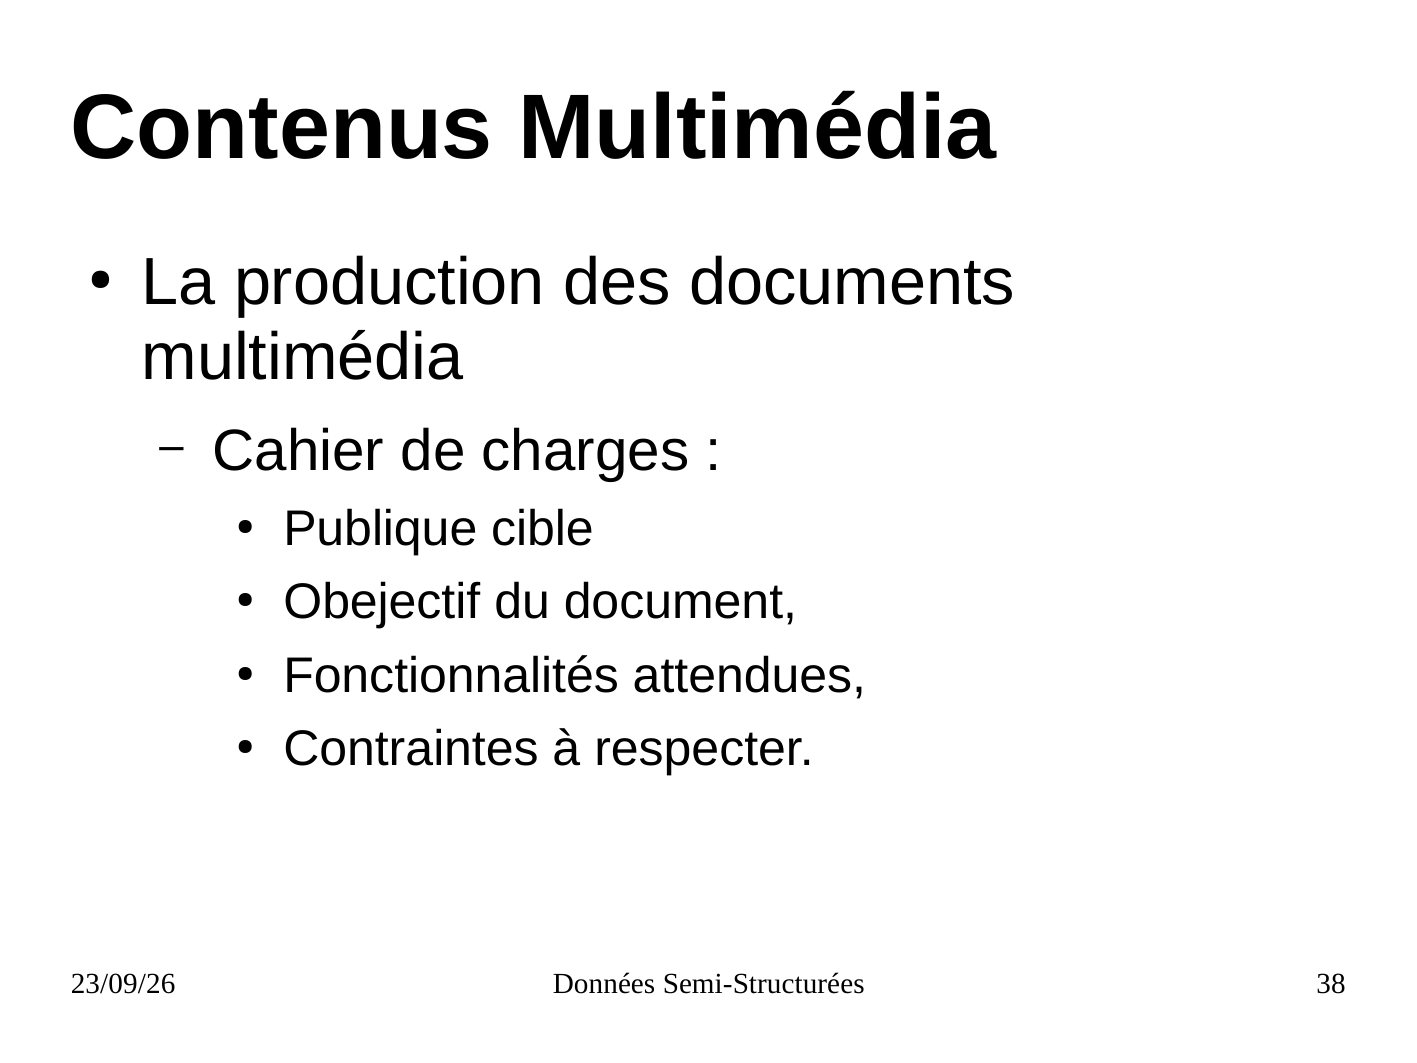

# Contenus Multimédia
La production des documents multimédia
Cahier de charges :
Publique cible
Obejectif du document,
Fonctionnalités attendues,
Contraintes à respecter.
Données Semi-Structurées
38